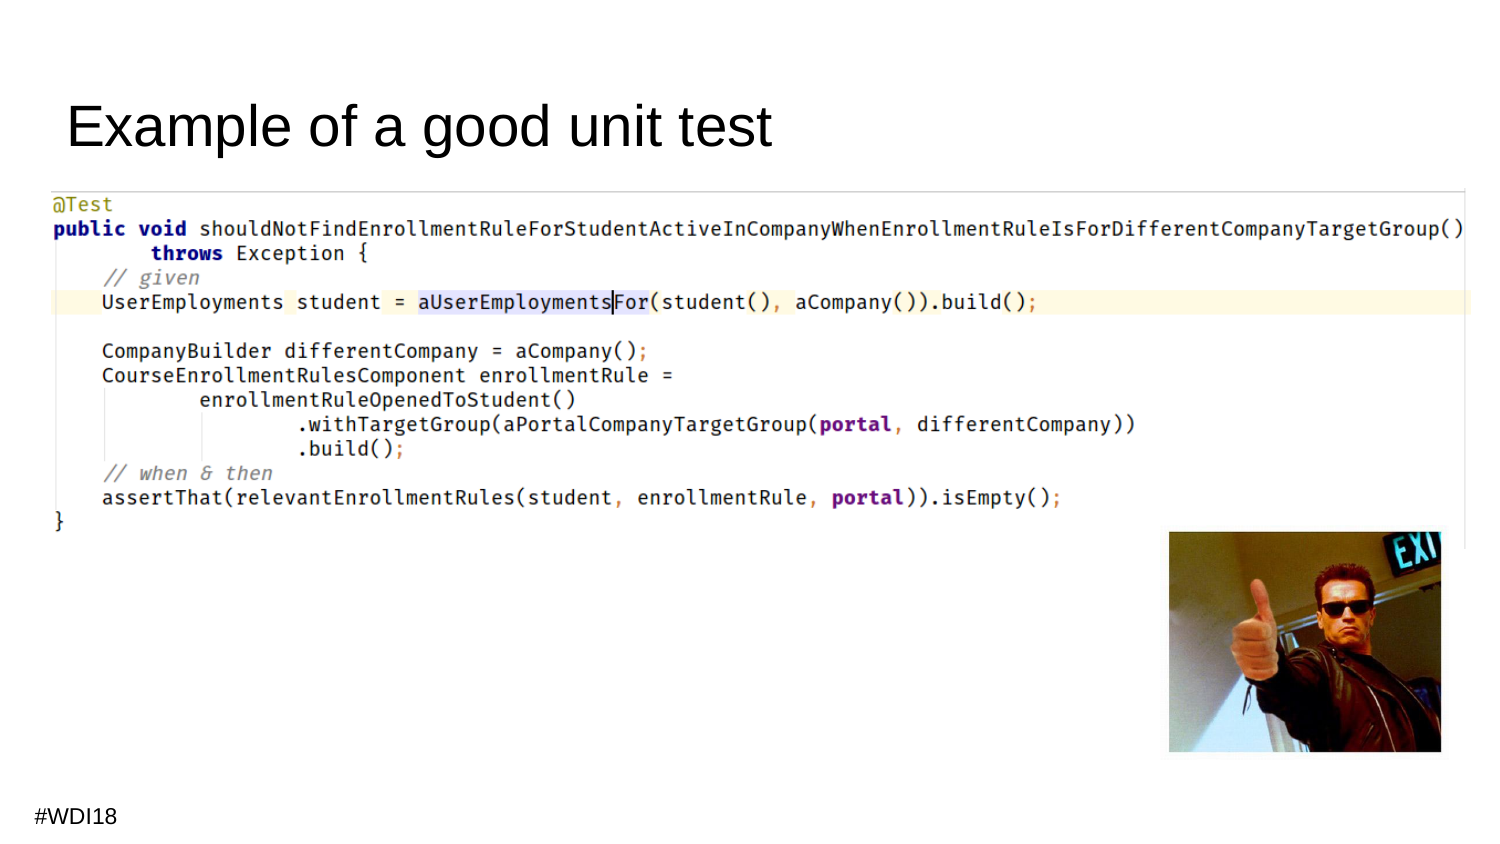

# Example of a good unit test
 #WDI18